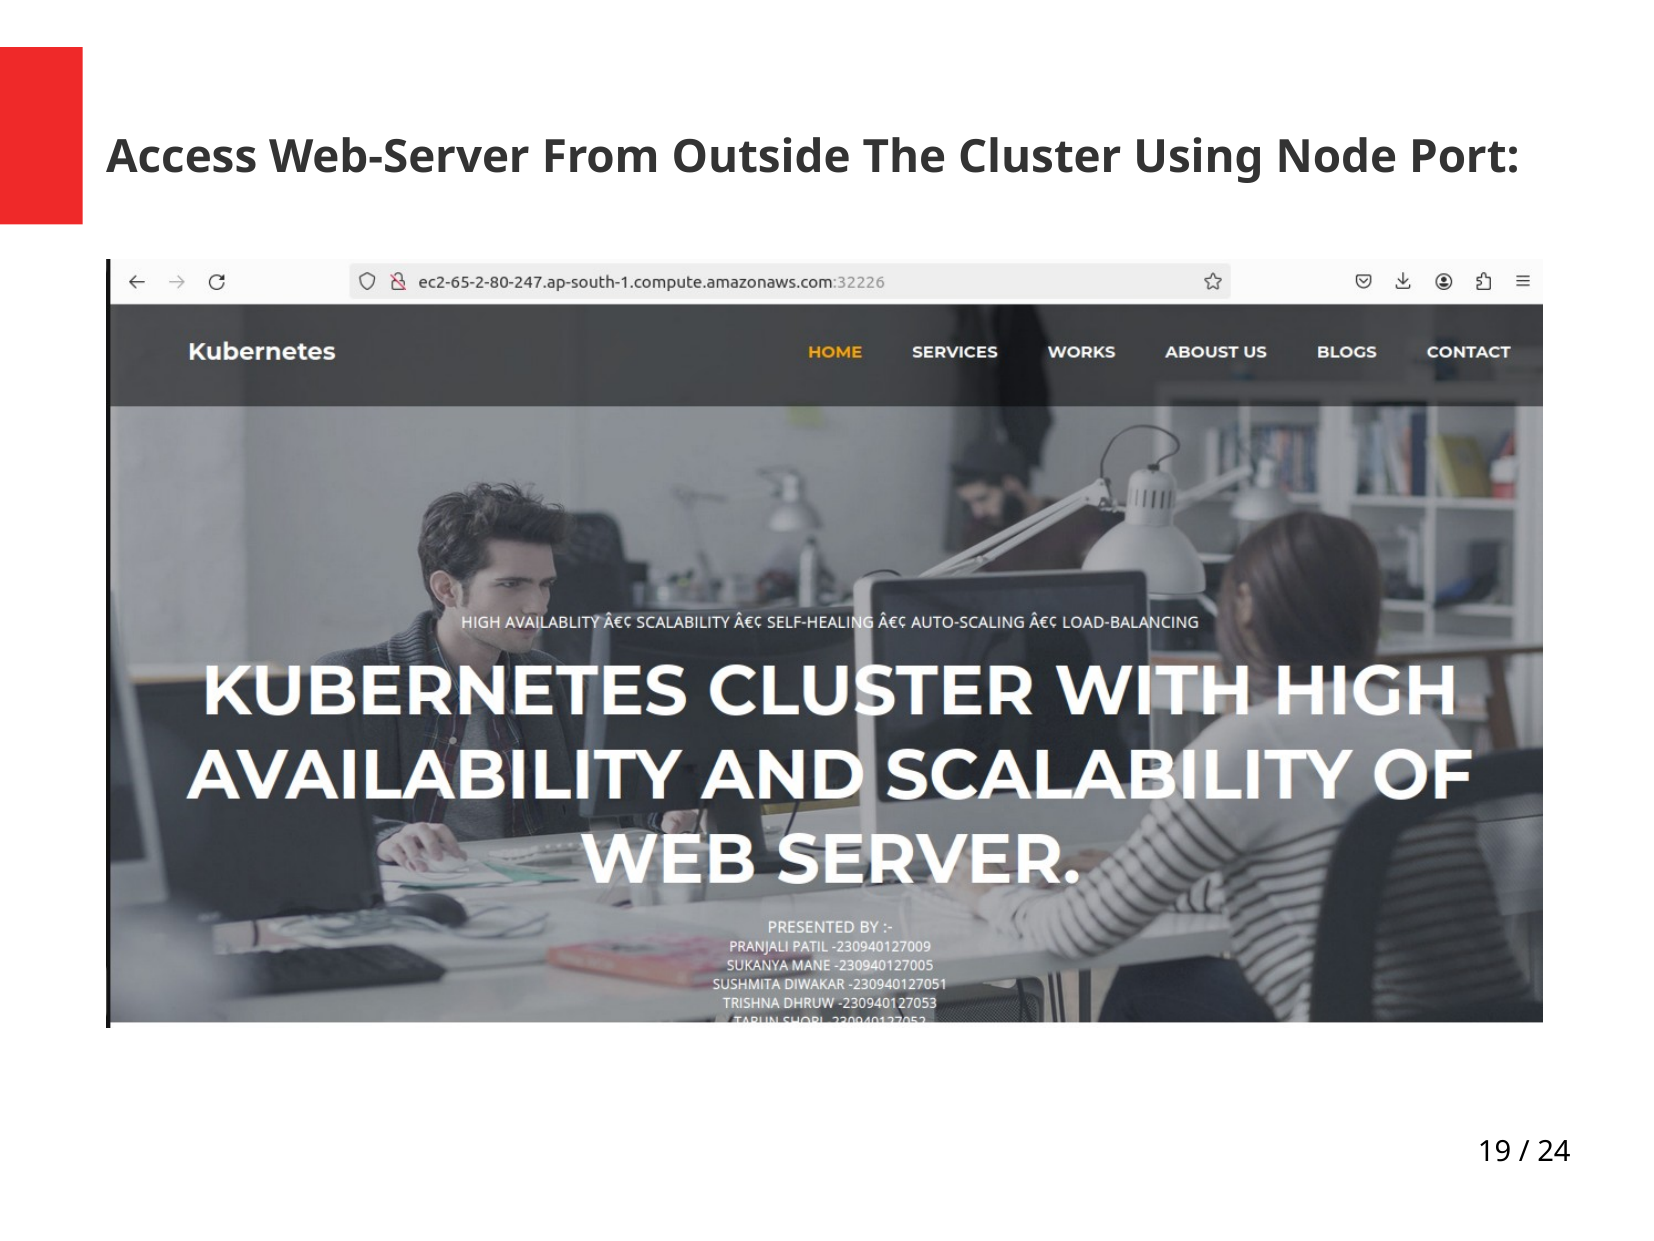

# Access Web-Server From Outside The Cluster Using Node Port:
19